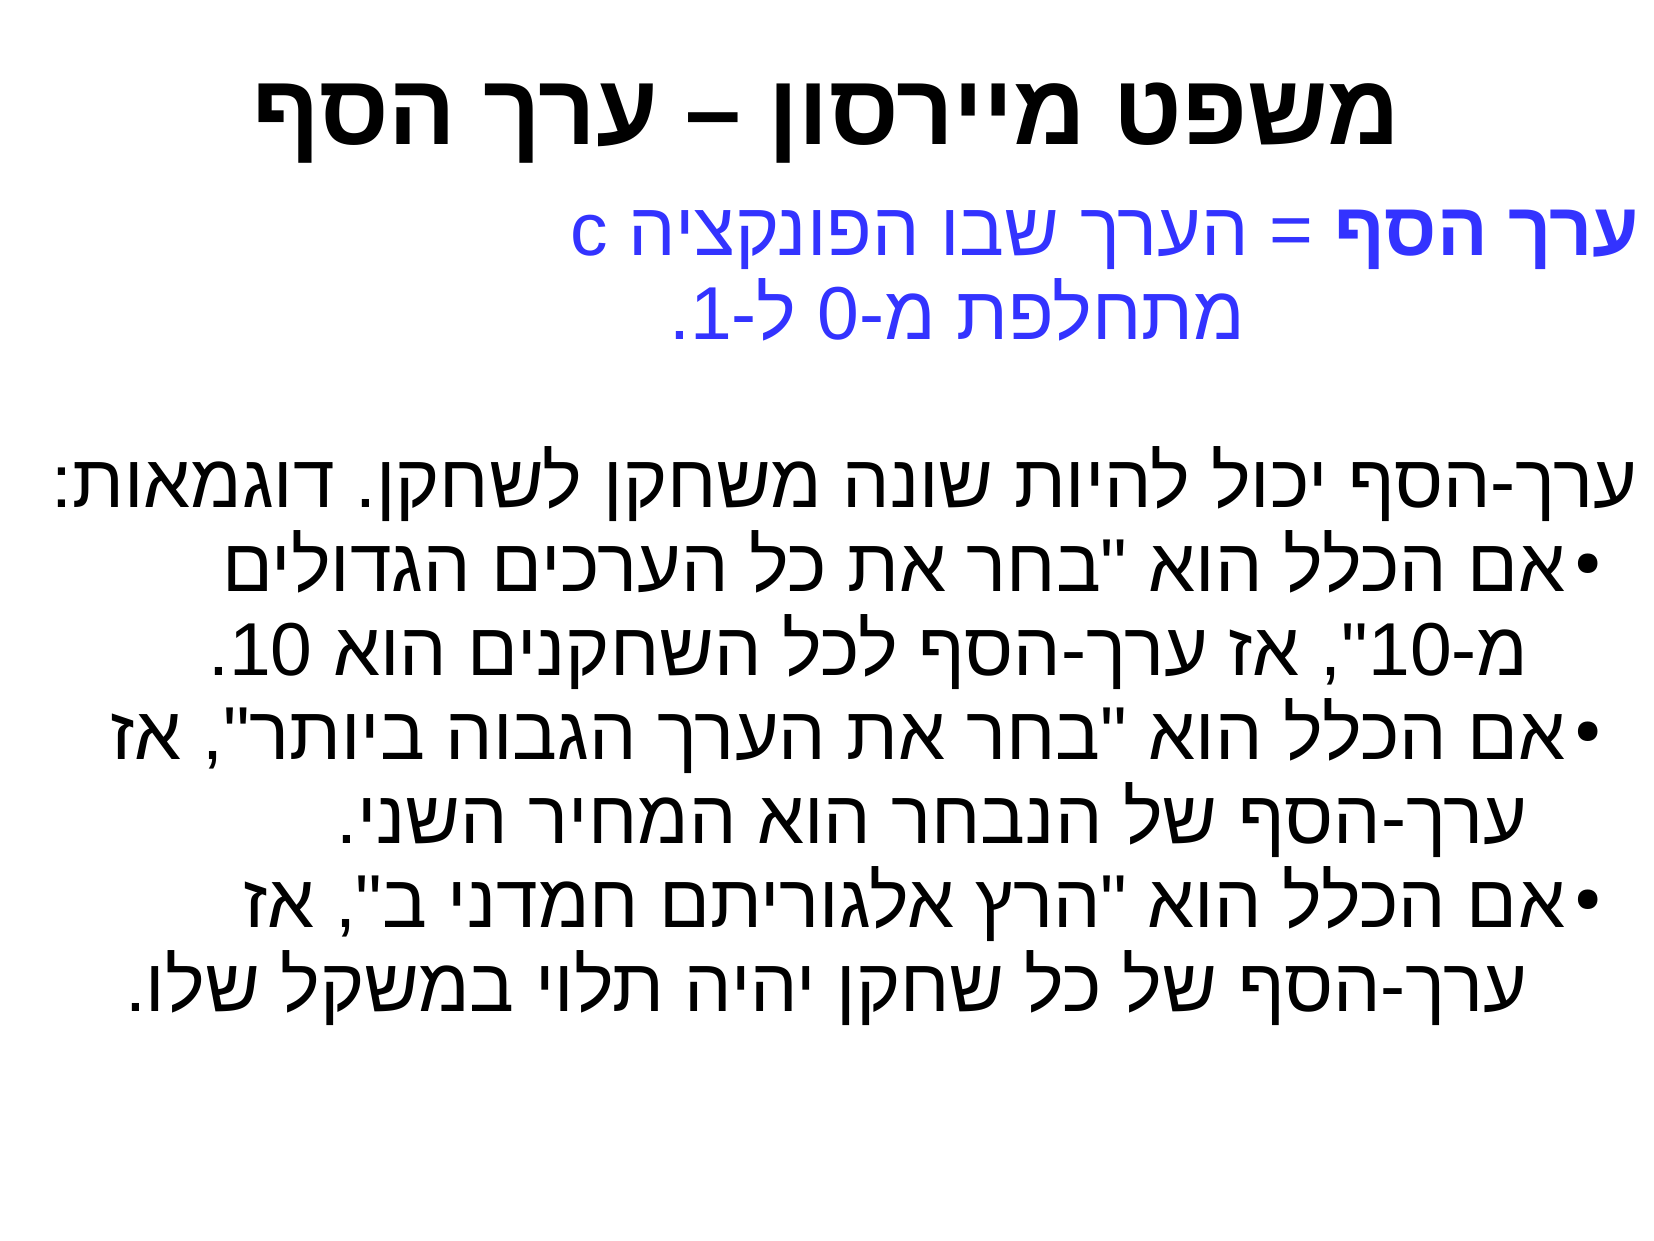

# משפט מיירסון – ערך הסף
ערך הסף = הערך שבו הפונקציה c
 מתחלפת מ-0 ל-1.
ערך-הסף יכול להיות שונה משחקן לשחקן. דוגמאות:
אם הכלל הוא "בחר את כל הערכים הגדולים מ-10", אז ערך-הסף לכל השחקנים הוא 10.
אם הכלל הוא "בחר את הערך הגבוה ביותר", אז ערך-הסף של הנבחר הוא המחיר השני.
אם הכלל הוא "הרץ אלגוריתם חמדני ב", אז ערך-הסף של כל שחקן יהיה תלוי במשקל שלו.